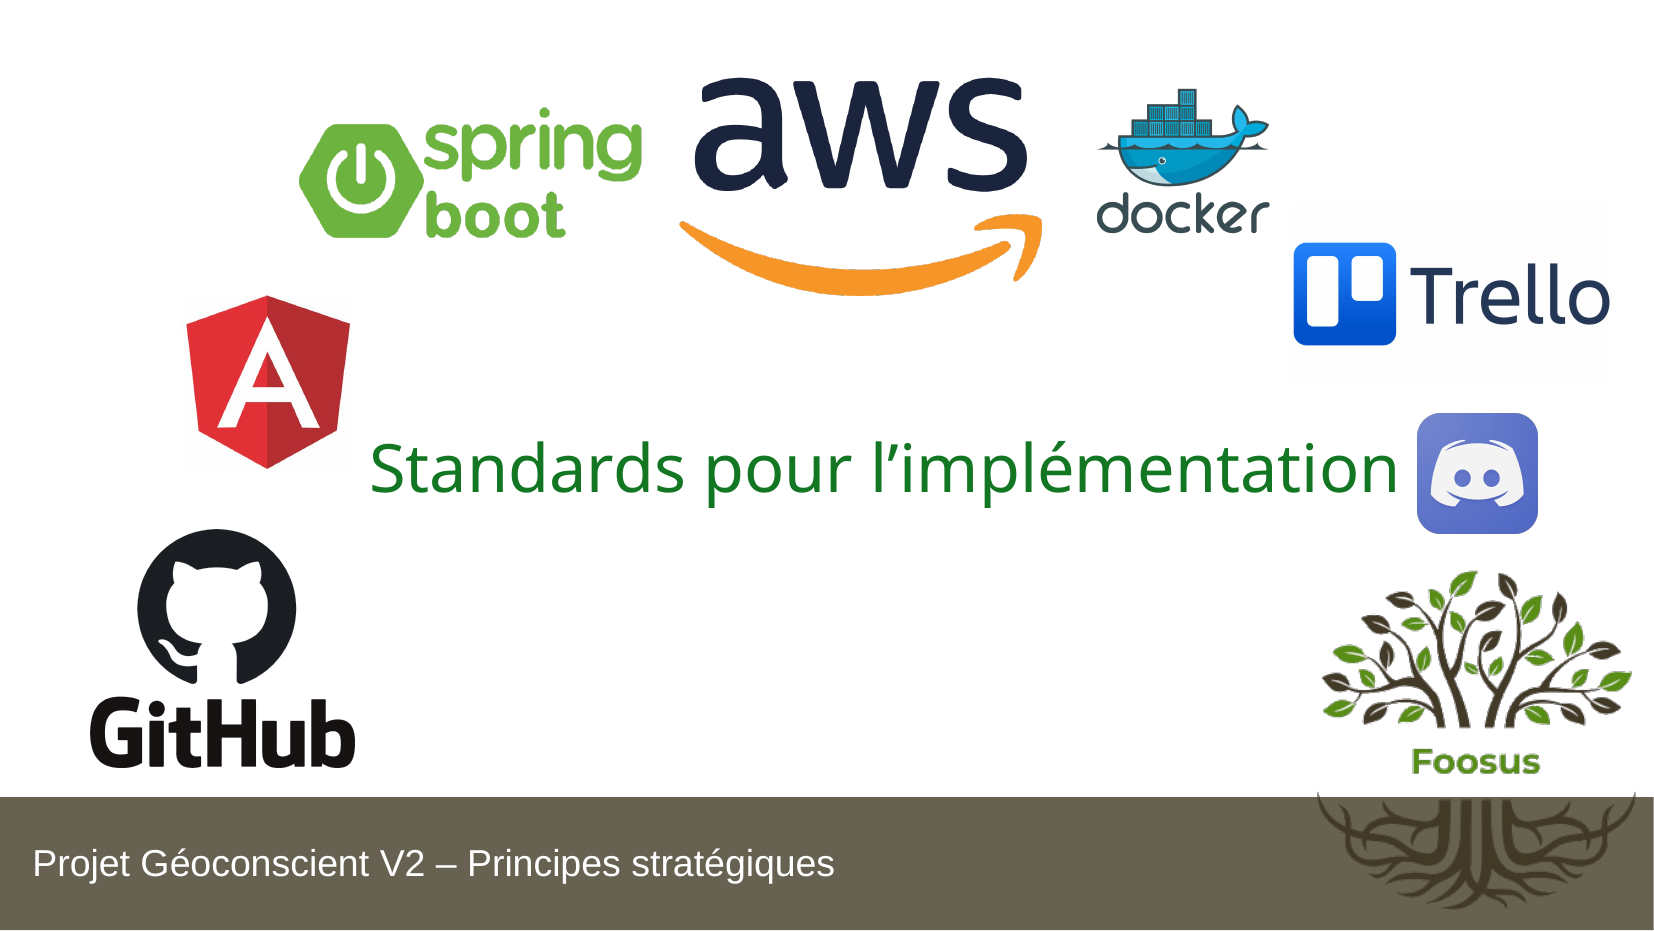

Standards pour l’implémentation
Projet Géoconscient V2 – Principes stratégiques